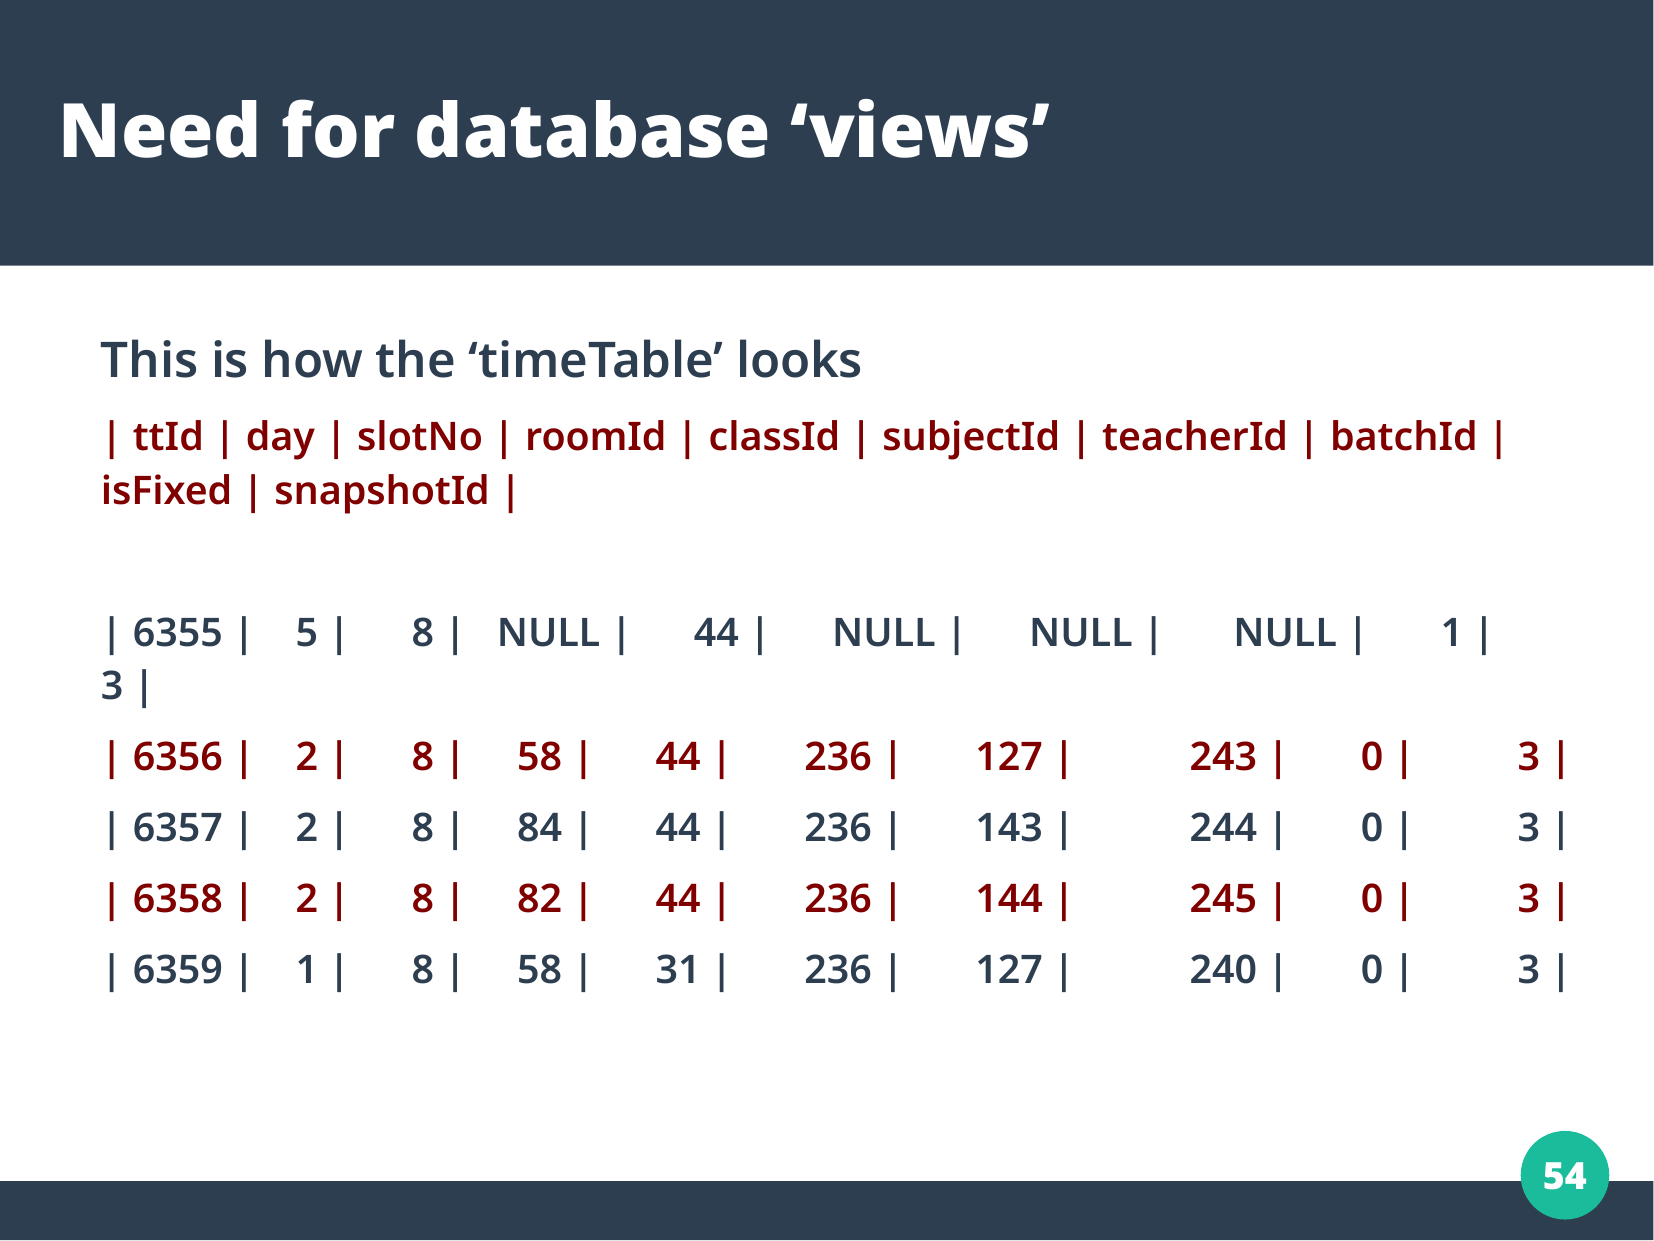

# Need for database ‘views’
This is how the ‘timeTable’ looks
| ttId | day | slotNo | roomId | classId | subjectId | teacherId | batchId | isFixed | snapshotId |
| 6355 | 5 | 8 | NULL | 44 | NULL | NULL | 	NULL | 1 | 3 |
| 6356 | 2 | 8 | 58 | 44 | 236 | 127 | 			243 | 0 | 3 |
| 6357 | 2 | 8 | 84 | 44 | 236 | 143 | 			244 | 0 | 3 |
| 6358 | 2 | 8 | 82 | 44 | 236 | 144 | 			245 | 0 | 3 |
| 6359 | 1 | 8 | 58 | 31 | 236 | 127 | 			240 | 0 | 3 |
54